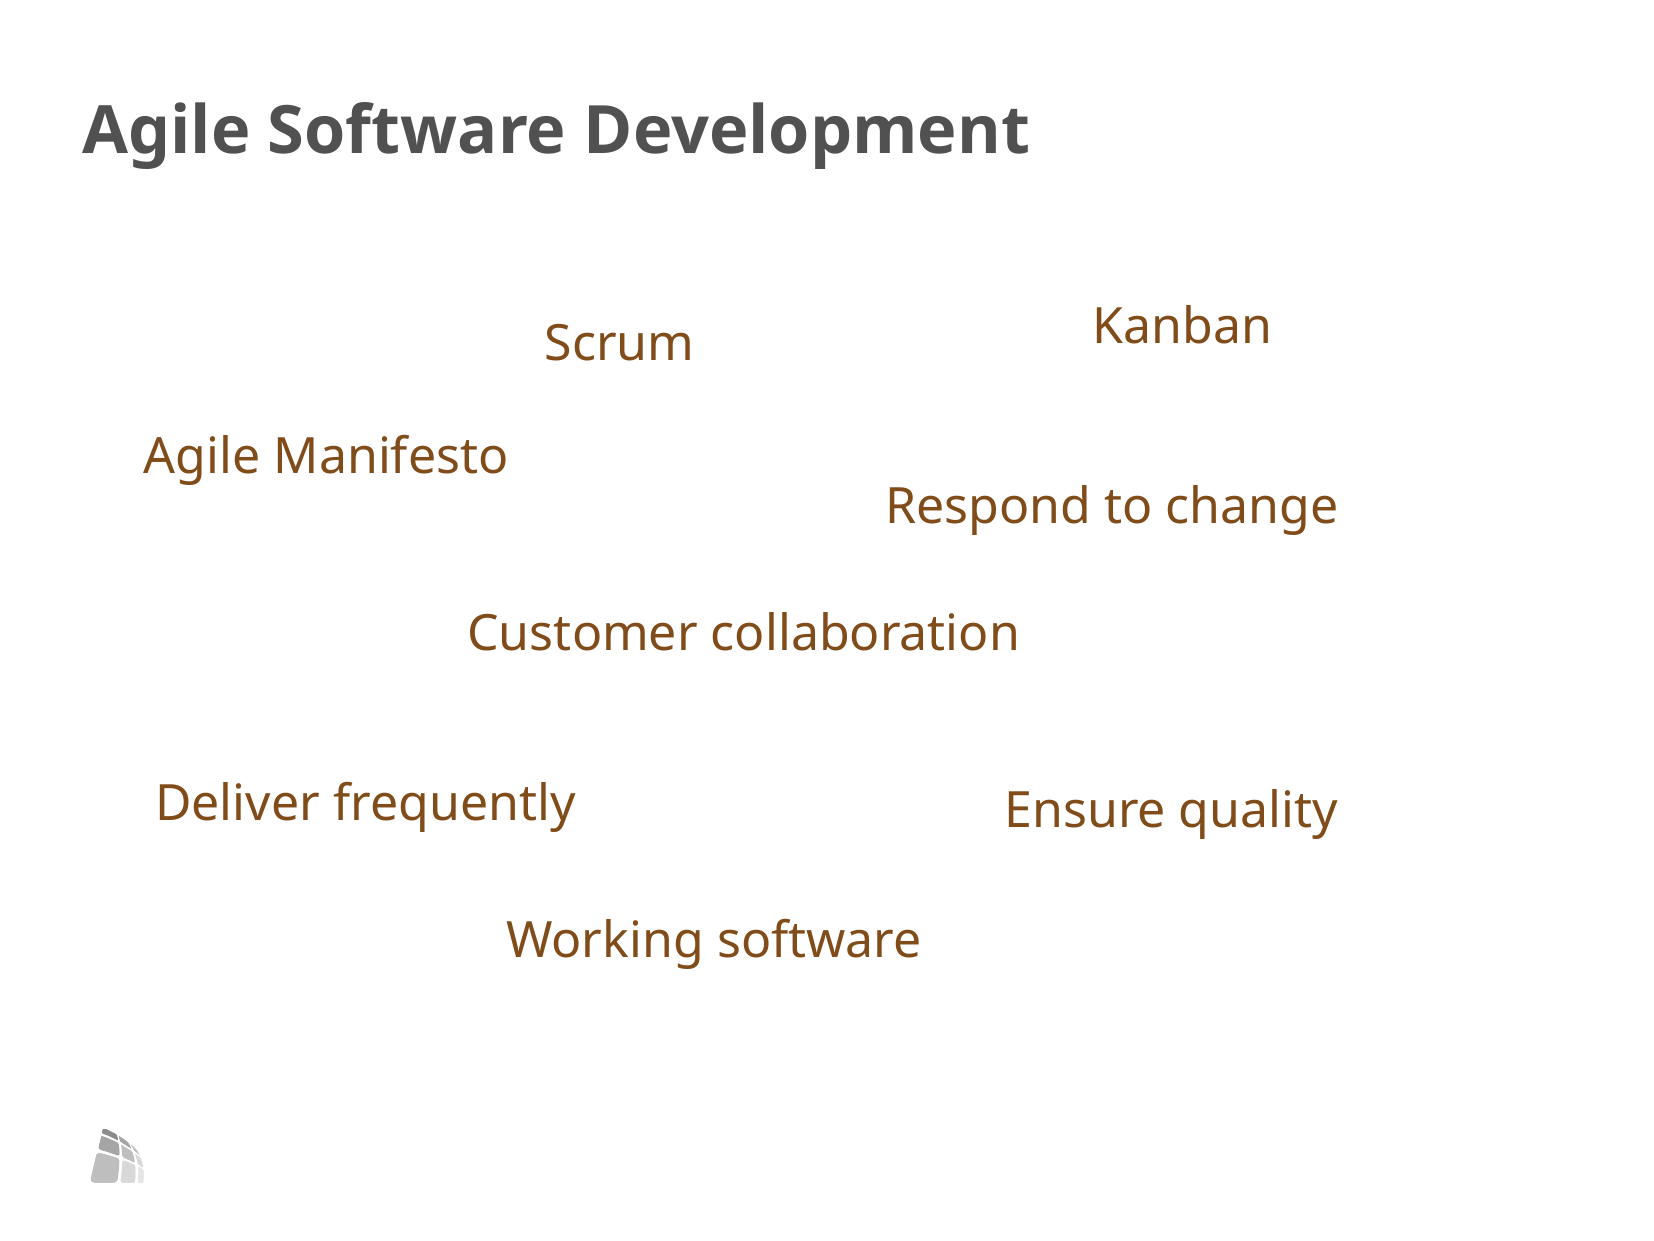

# Agile Software Development
Kanban
Scrum
Agile Manifesto
Respond to change
Customer collaboration
Deliver frequently
Ensure quality
Working software